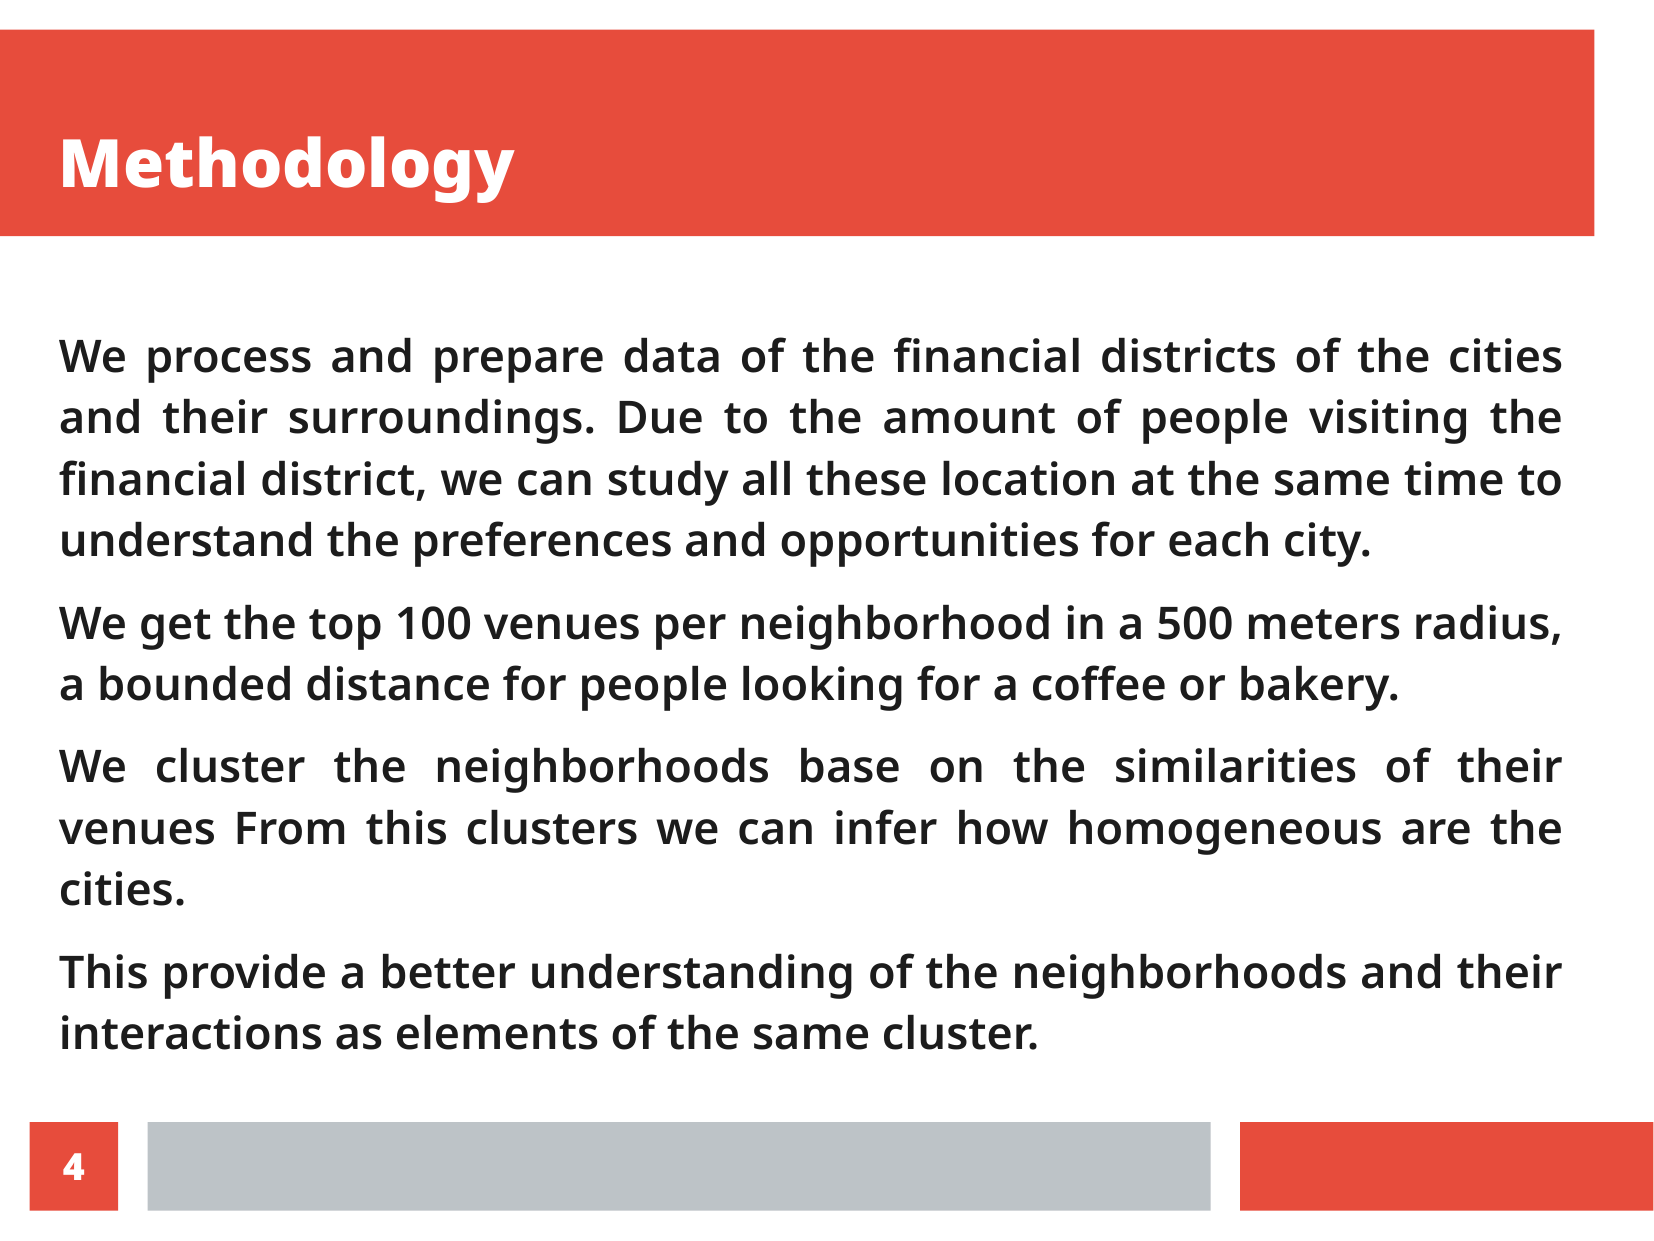

# Methodology
We process and prepare data of the financial districts of the cities and their surroundings. Due to the amount of people visiting the financial district, we can study all these location at the same time to understand the preferences and opportunities for each city.
We get the top 100 venues per neighborhood in a 500 meters radius, a bounded distance for people looking for a coffee or bakery.
We cluster the neighborhoods base on the similarities of their venues From this clusters we can infer how homogeneous are the cities.
This provide a better understanding of the neighborhoods and their interactions as elements of the same cluster.
4